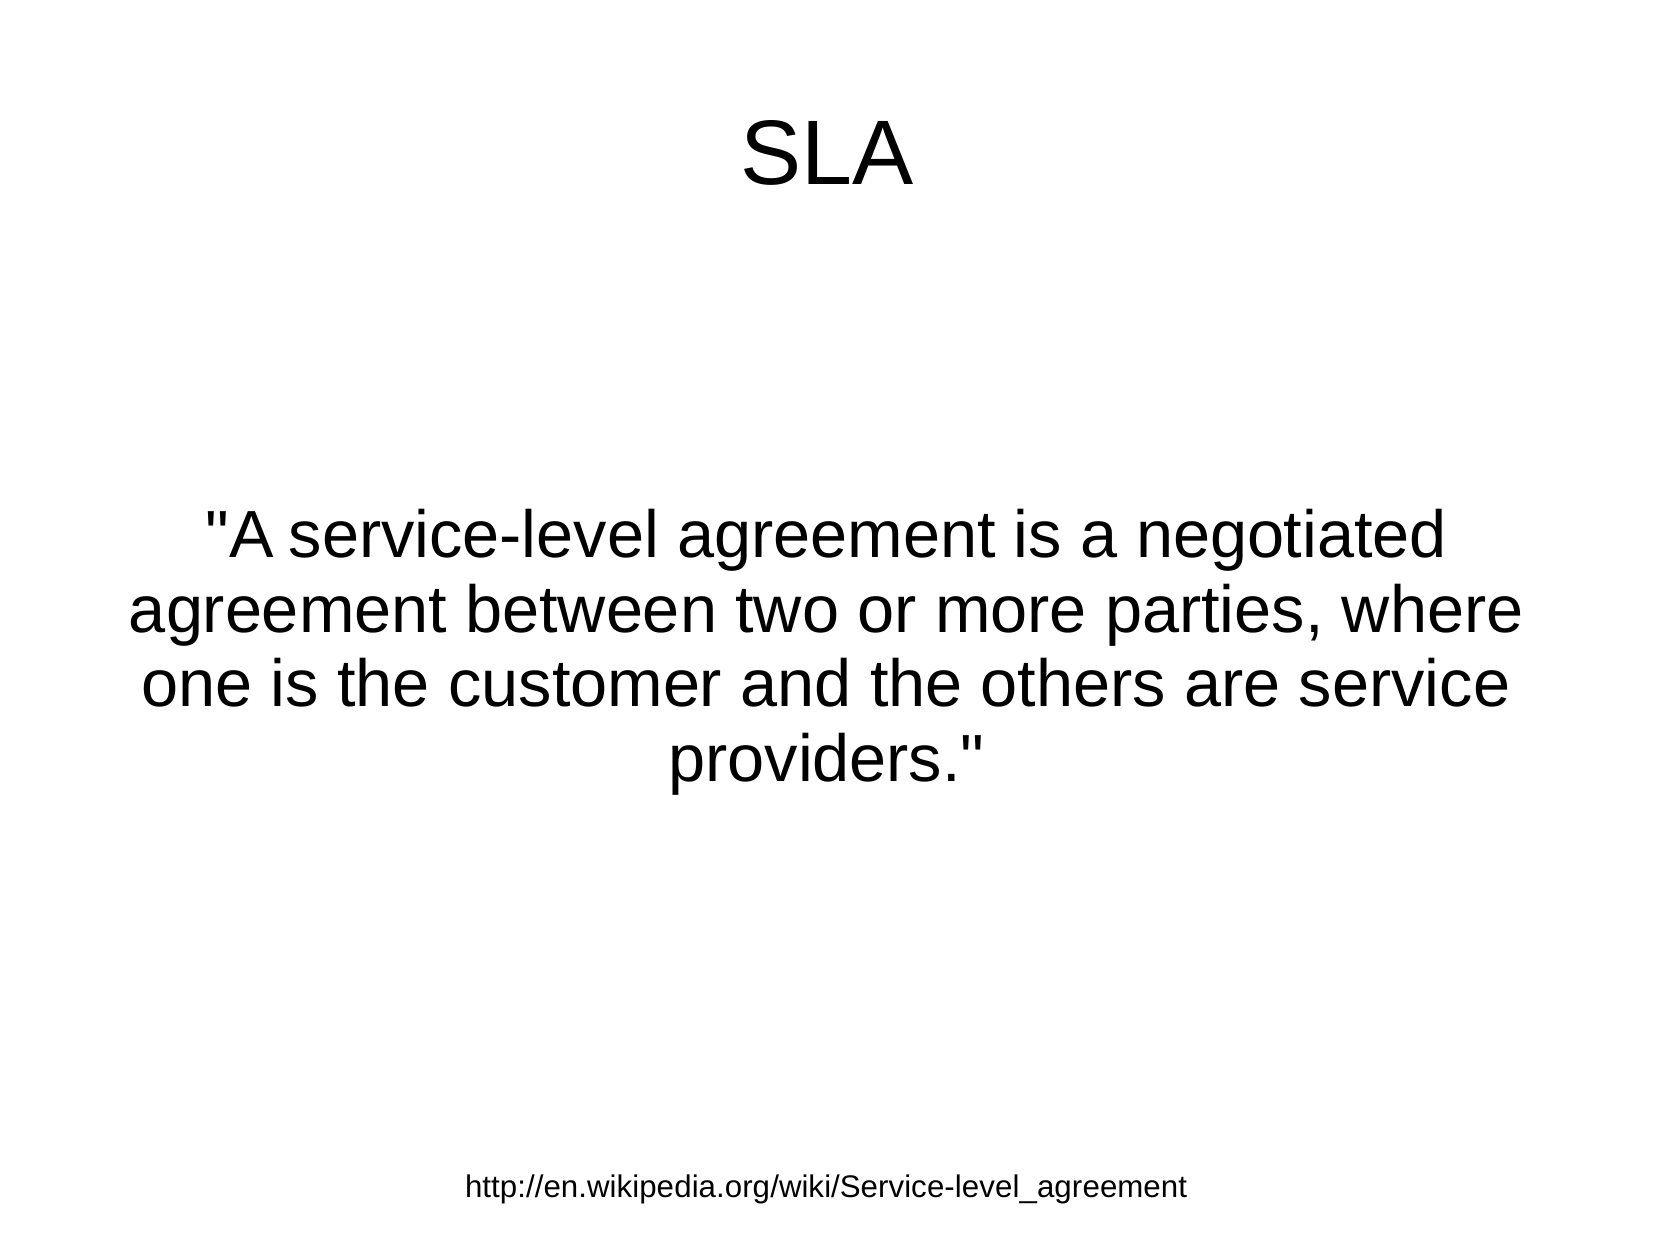

# SLA
"A service-level agreement is a negotiated agreement between two or more parties, where one is the customer and the others are service providers."
http://en.wikipedia.org/wiki/Service-level_agreement